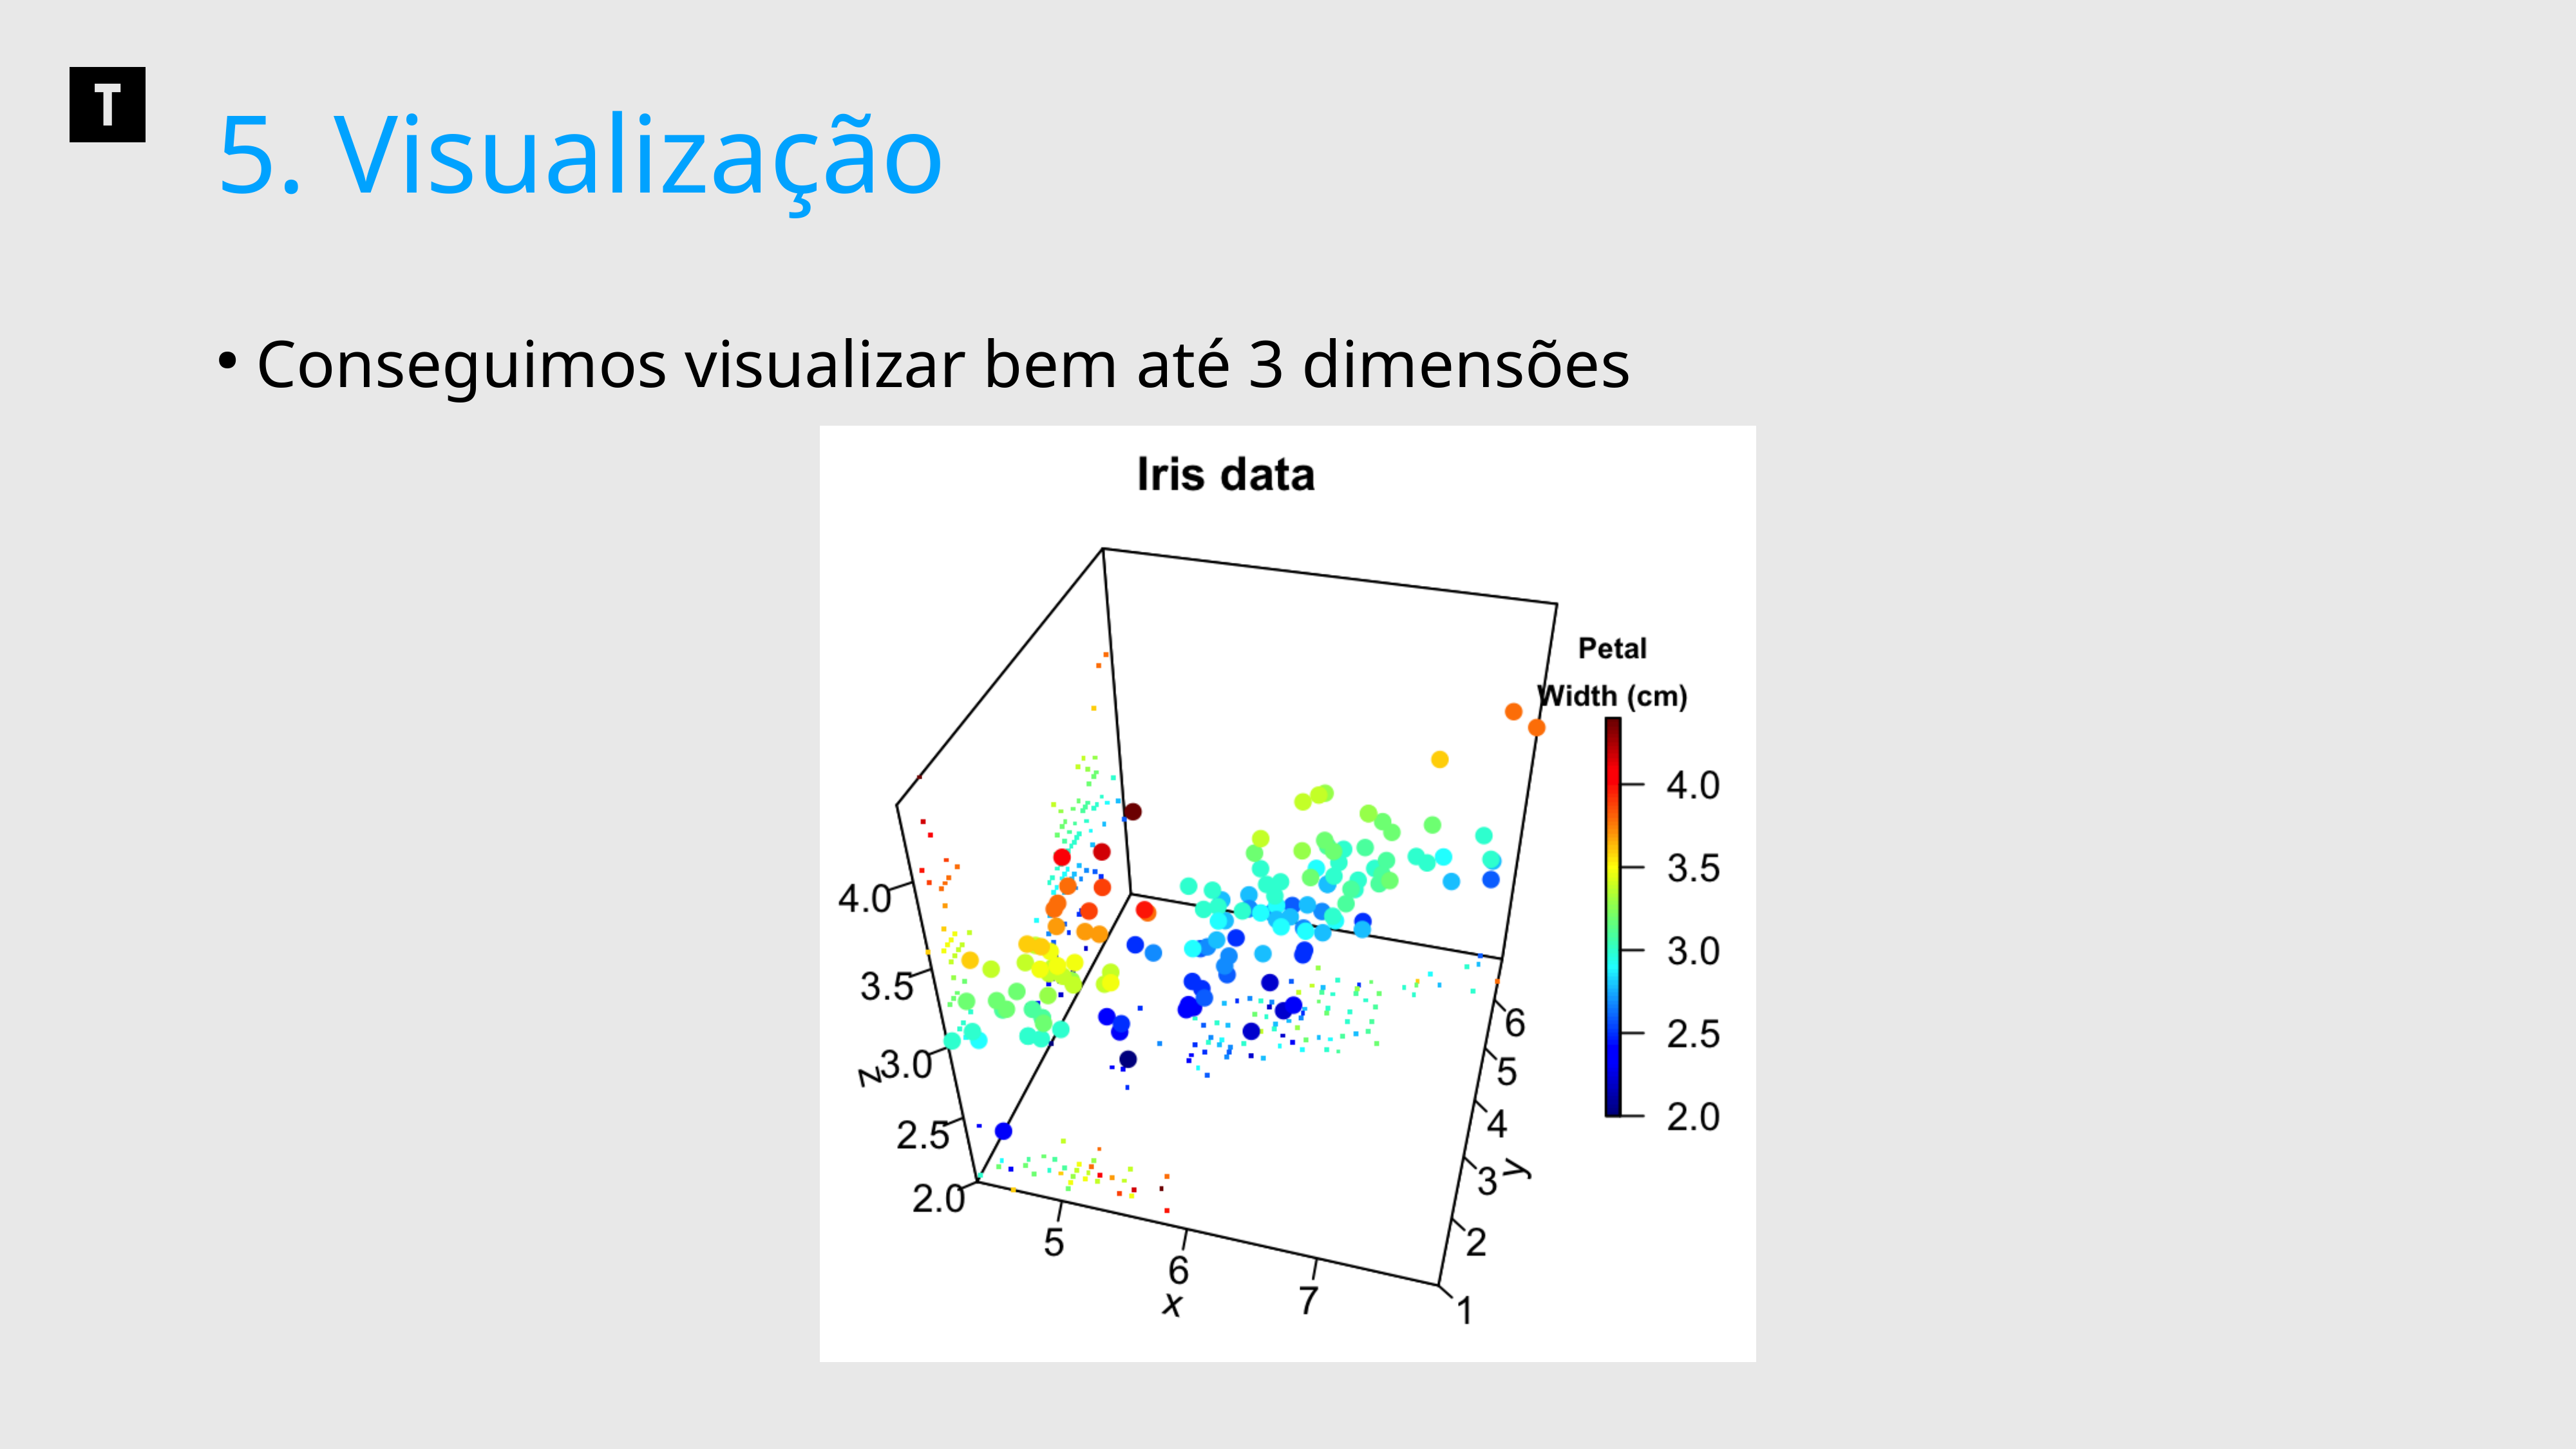

5. Visualização
 Conseguimos visualizar bem até 3 dimensões